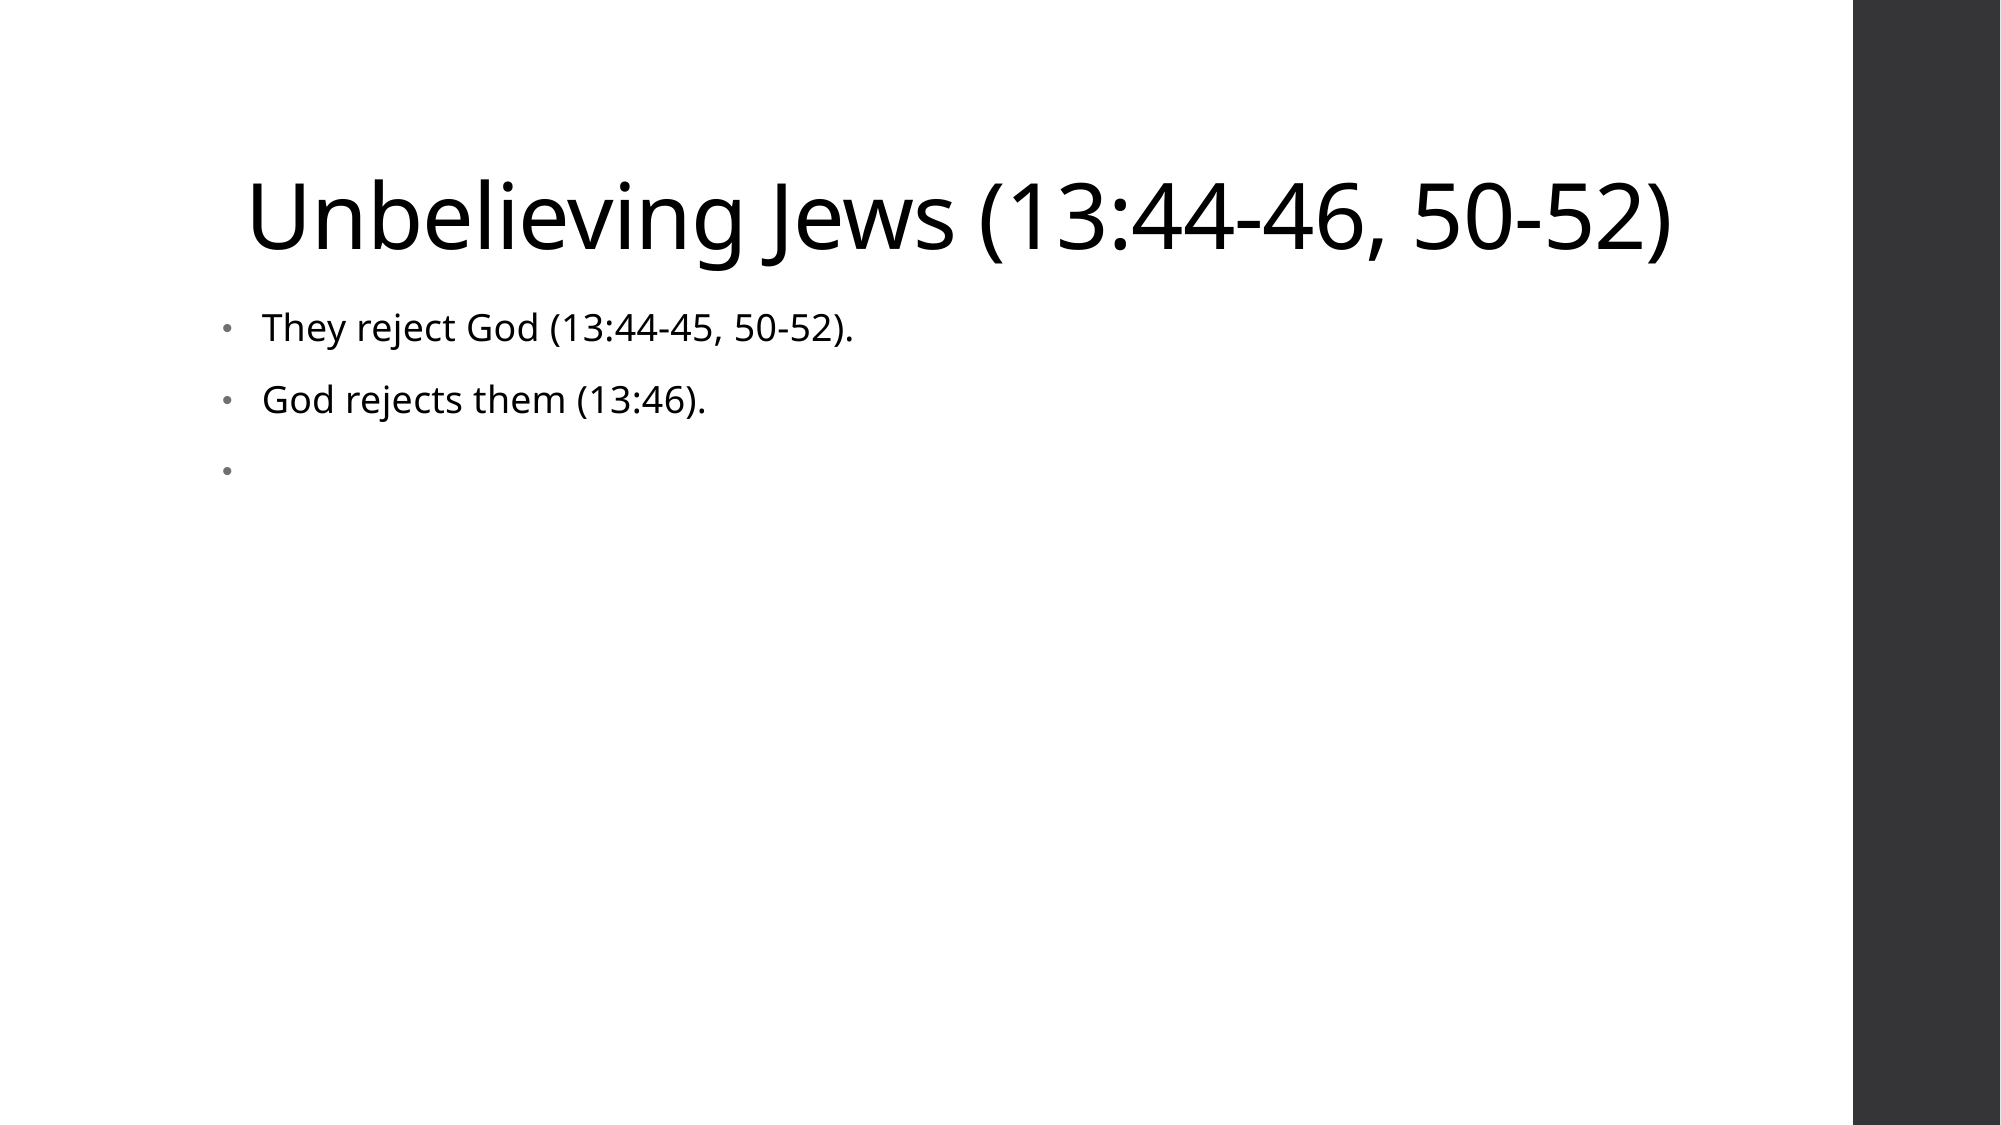

# Unbelieving Jews (13:44-46, 50-52)
 They reject God (13:44-45, 50-52).
 God rejects them (13:46).